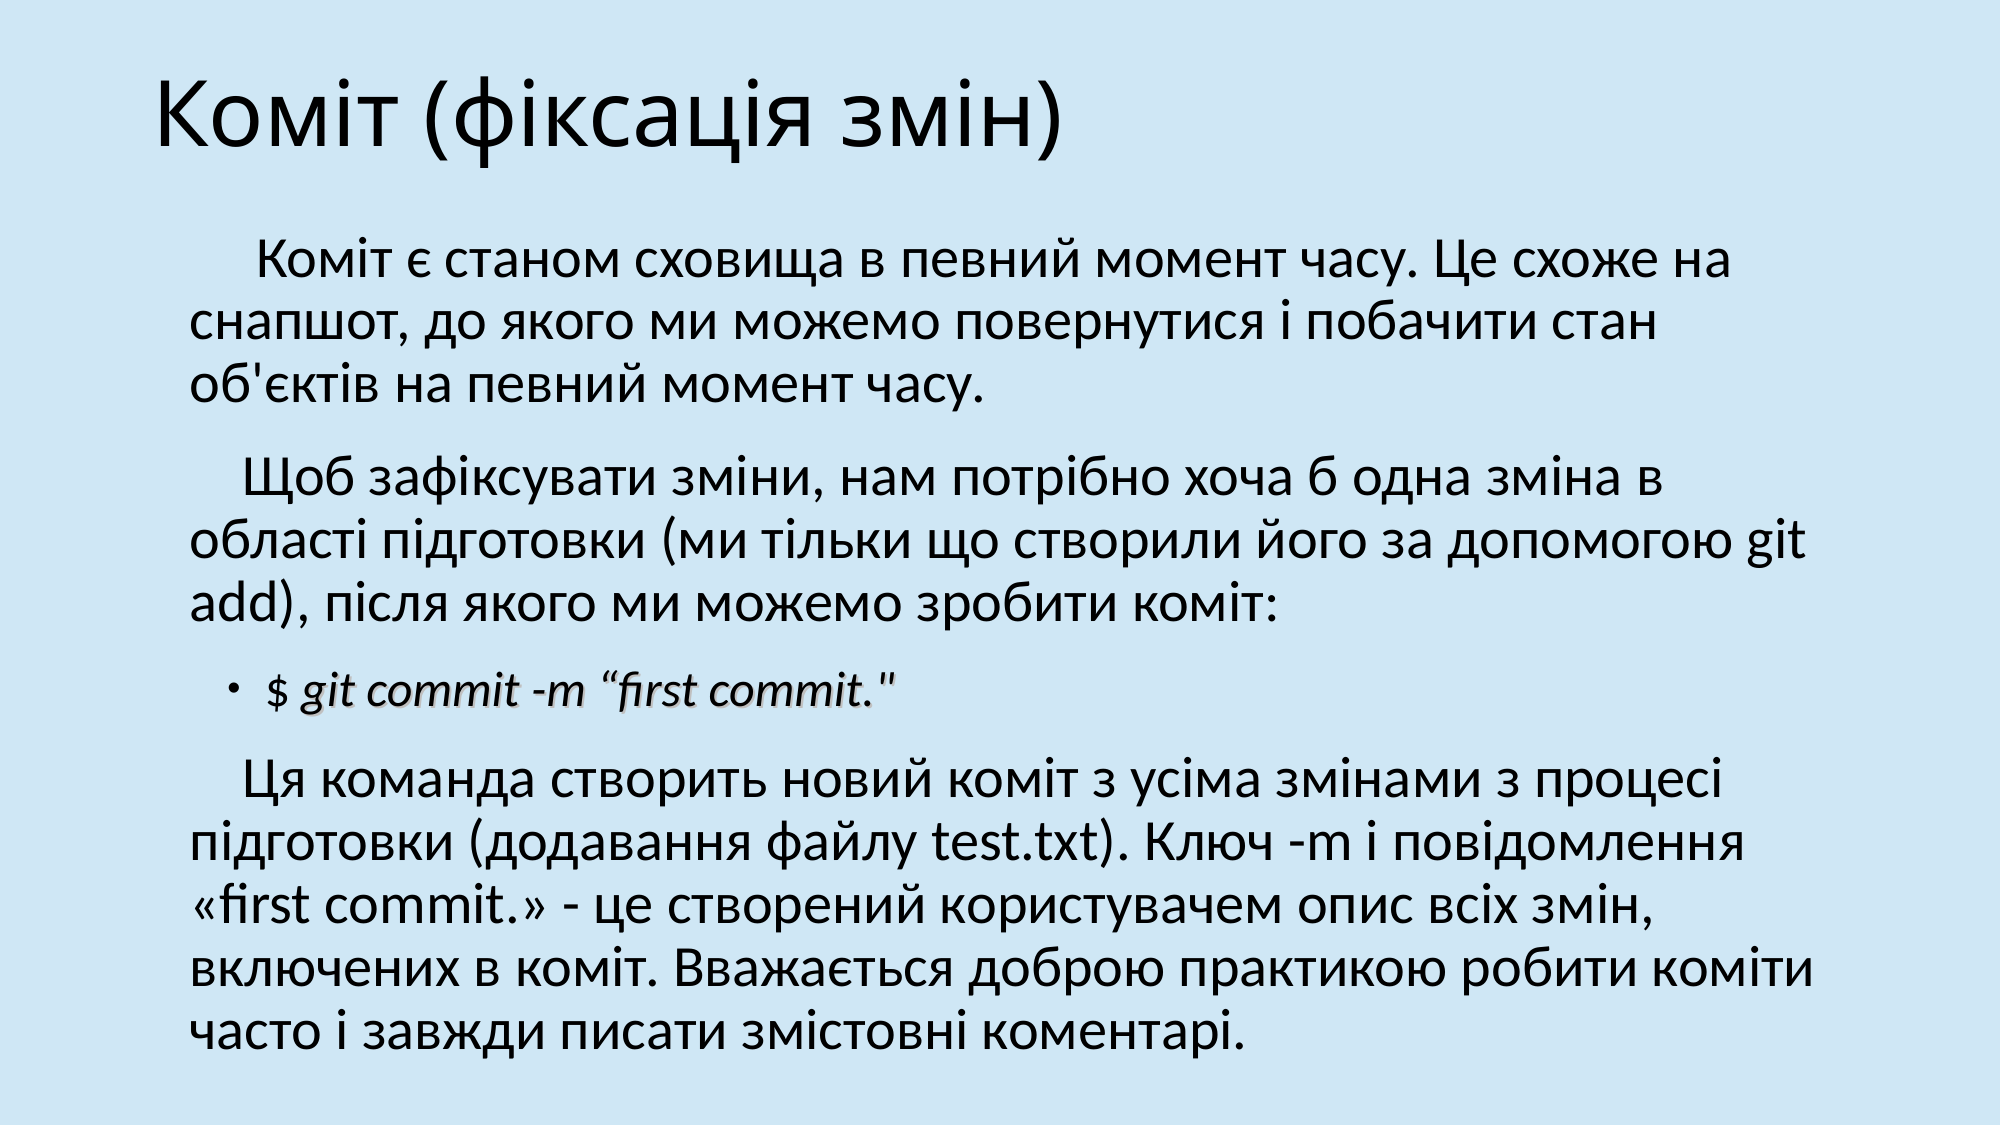

# Коміт (фіксація змін)
 Коміт є станом сховища в певний момент часу. Це схоже на снапшот, до якого ми можемо повернутися і побачити стан об'єктів на певний момент часу.
 Щоб зафіксувати зміни, нам потрібно хоча б одна зміна в області підготовки (ми тільки що створили його за допомогою git add), після якого ми можемо зробити коміт:
$ git commit -m “first commit."
 Ця команда створить новий коміт з усіма змінами з процесі підготовки (додавання файлу test.txt). Ключ -m і повідомлення «first commit.» - це створений користувачем опис всіх змін, включених в коміт. Вважається доброю практикою робити коміти часто і завжди писати змістовні коментарі.